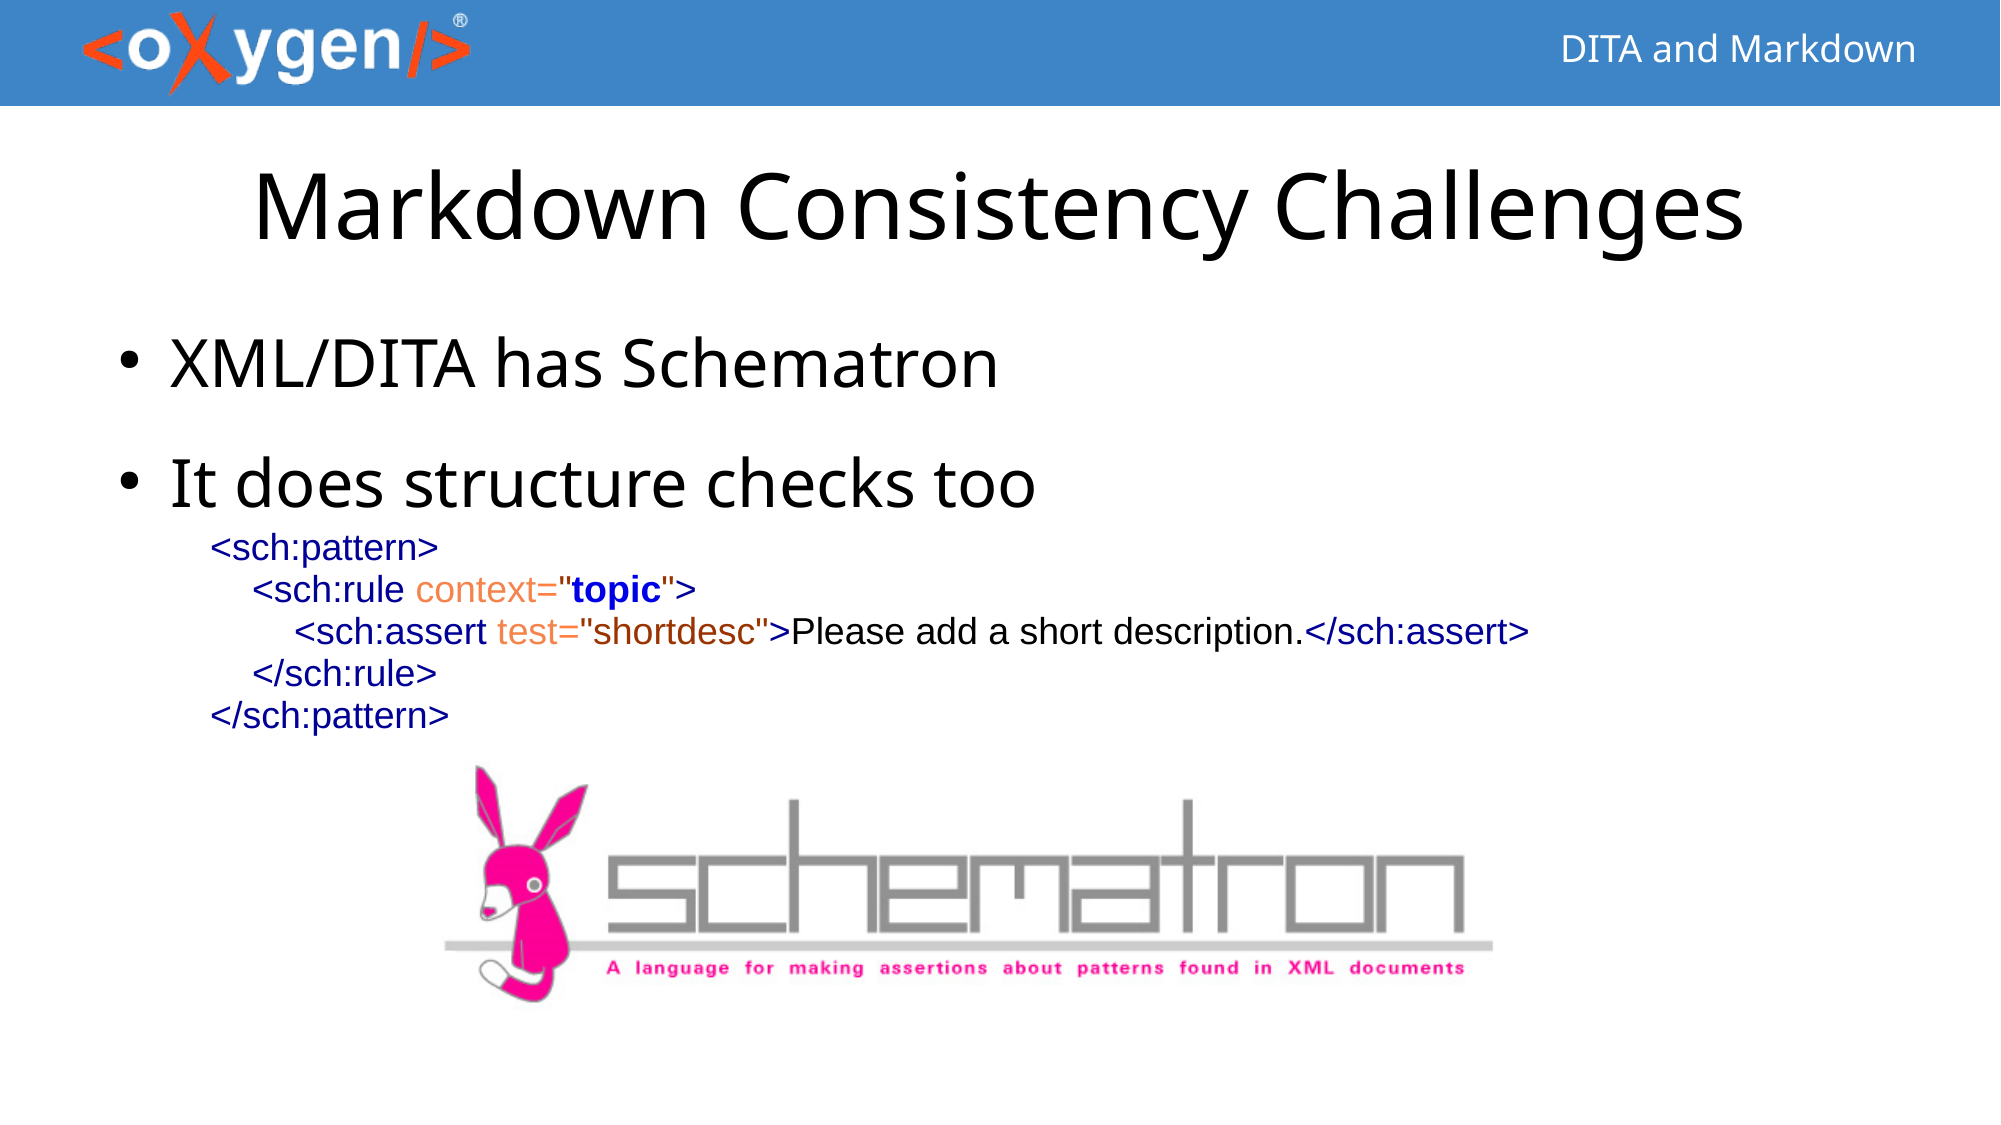

# Markdown Consistency Challenges
XML/DITA has Schematron
It does structure checks too
 <sch:pattern>
 <sch:rule context="topic">
 <sch:assert test="shortdesc">Please add a short description.</sch:assert>
 </sch:rule>
 </sch:pattern>